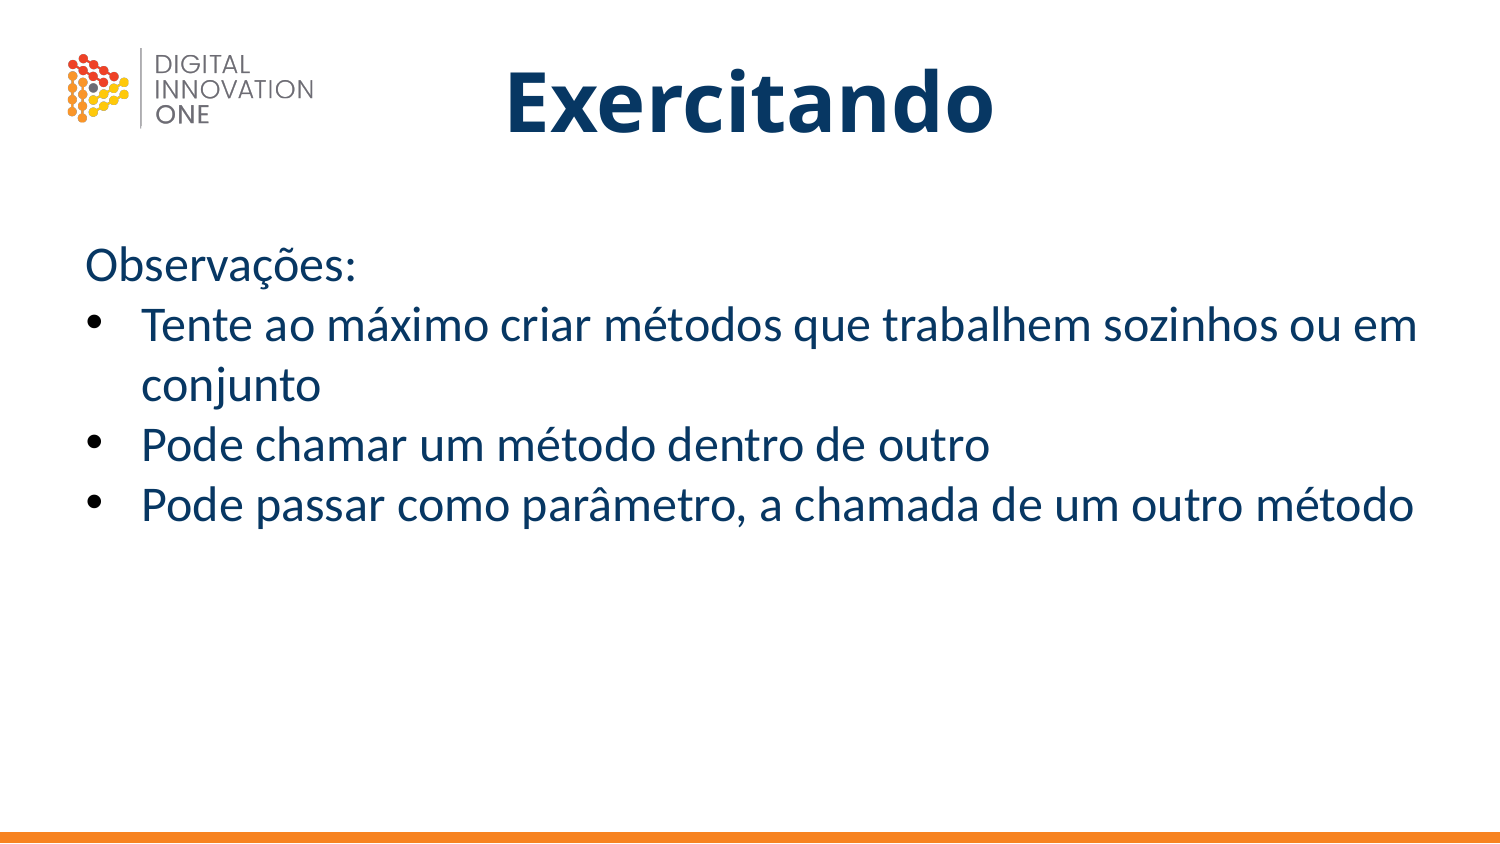

# Exercitando
Observações:
Tente ao máximo criar métodos que trabalhem sozinhos ou em conjunto
Pode chamar um método dentro de outro
Pode passar como parâmetro, a chamada de um outro método